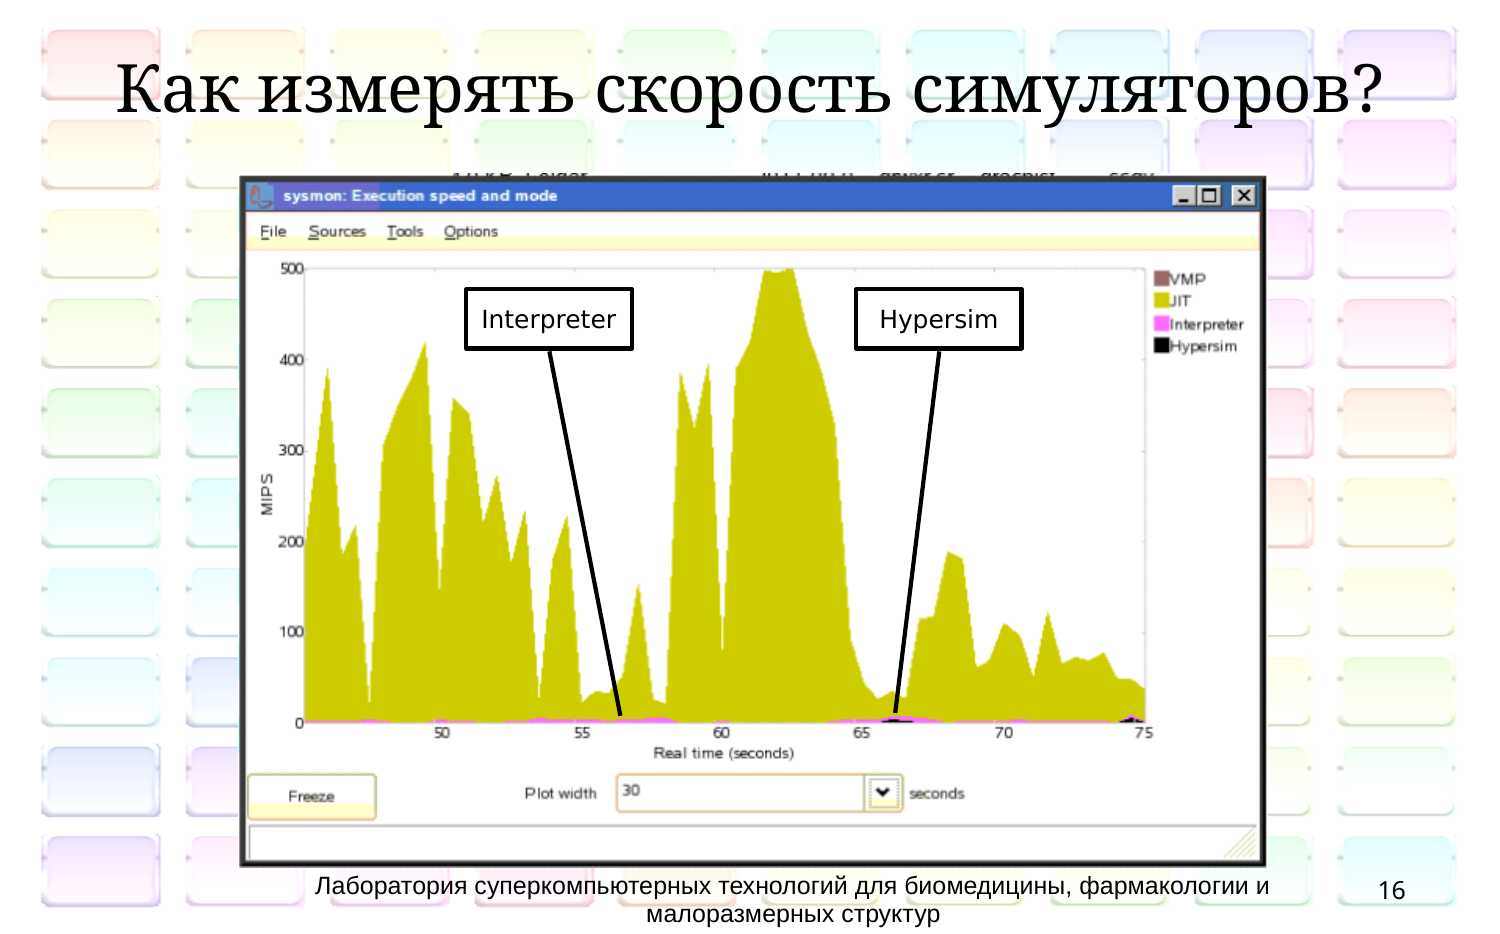

# Как измерять скорость симуляторов?
Interpreter
Hypersim
Лаборатория суперкомпьютерных технологий для биомедицины, фармакологии и малоразмерных структур